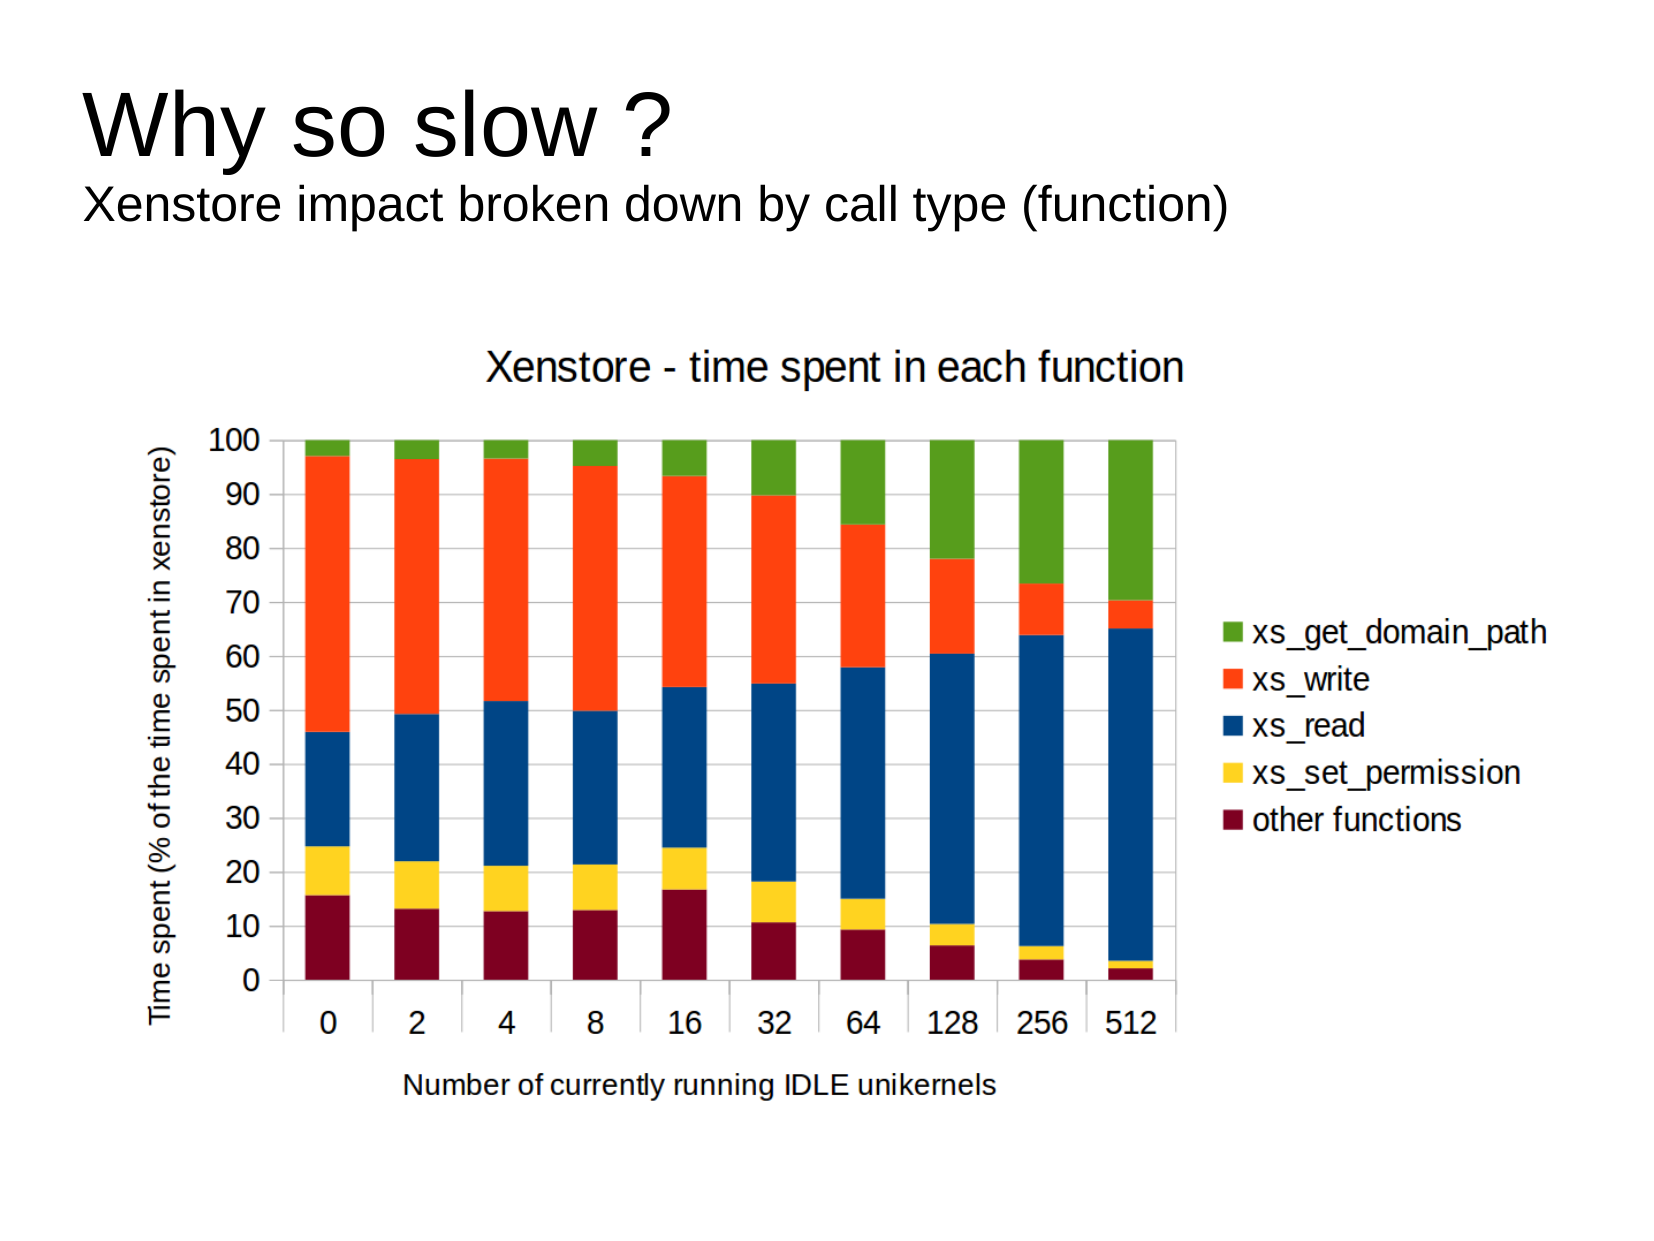

# Why so slow ? Xenstore impact broken down by call type (function)